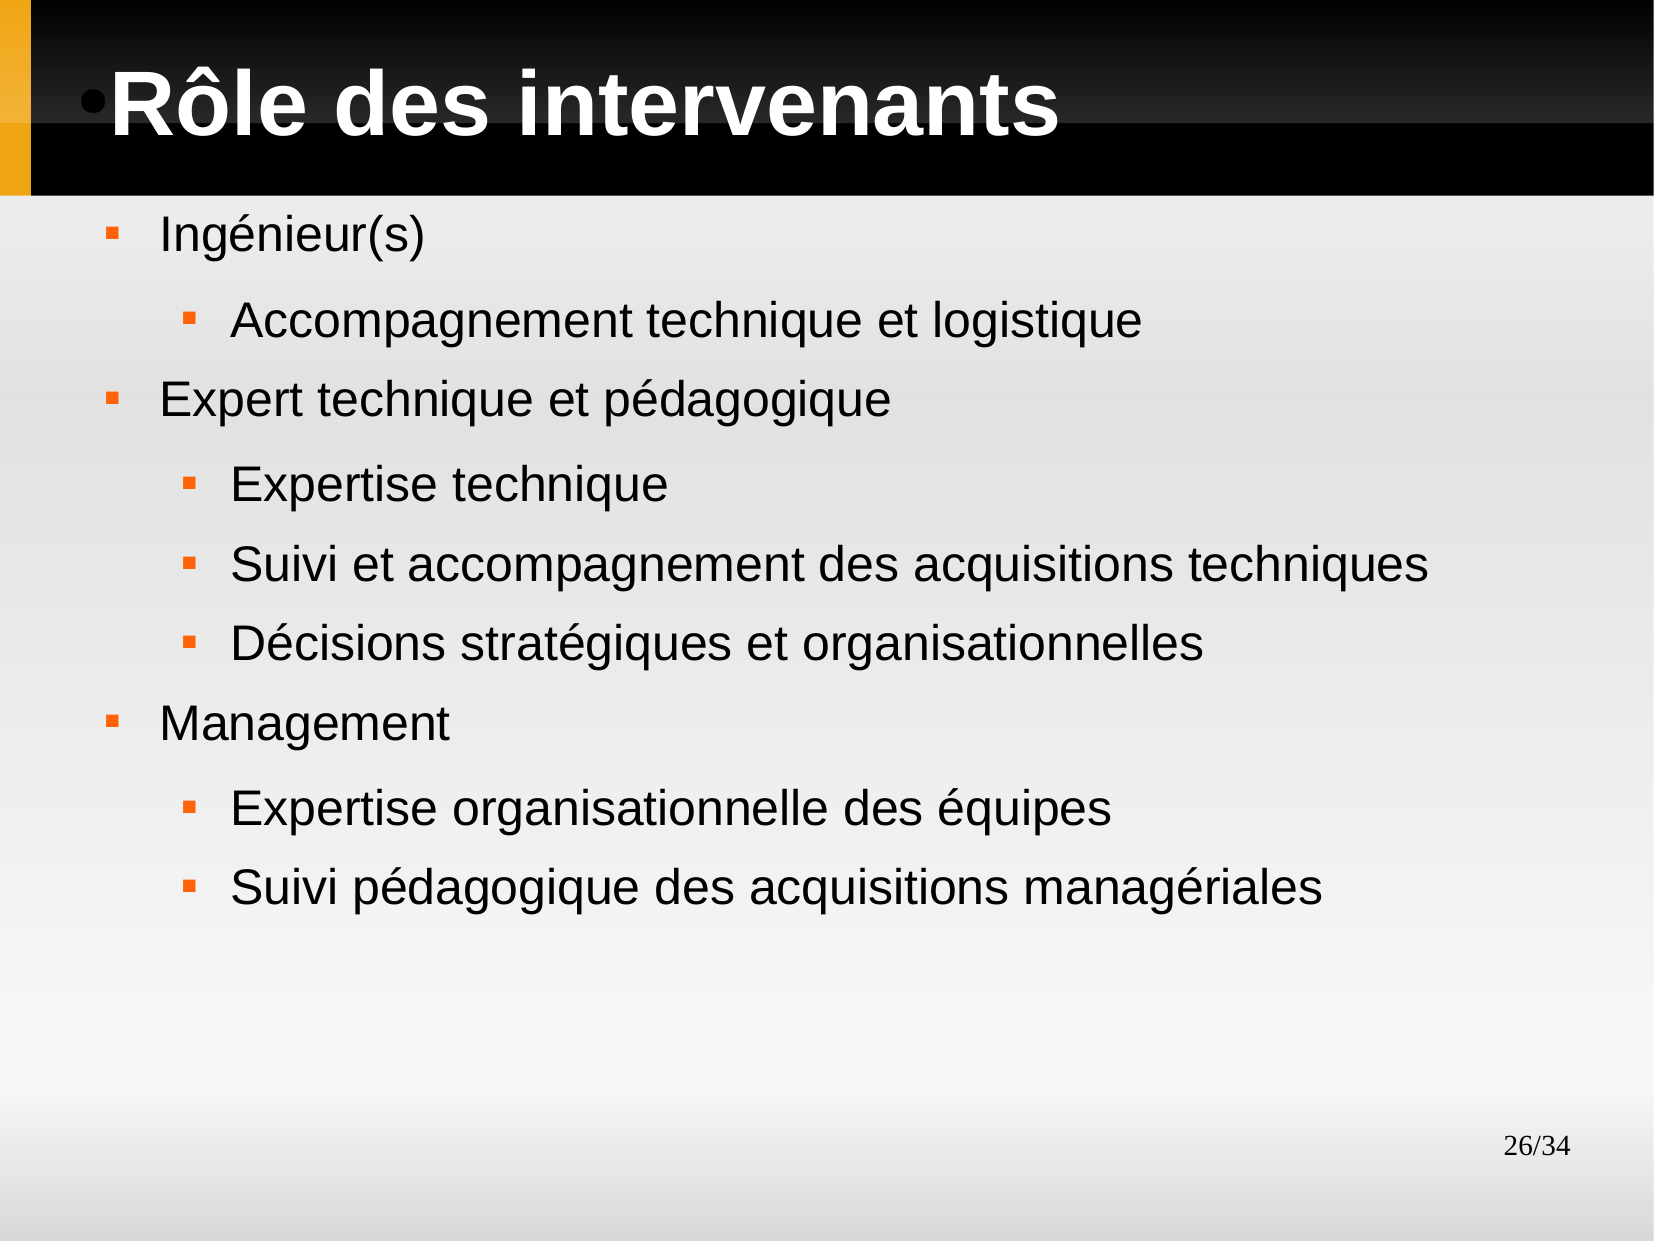

# Rôle des intervenants
Ingénieur(s)
Accompagnement technique et logistique
Expert technique et pédagogique
Expertise technique
Suivi et accompagnement des acquisitions techniques
Décisions stratégiques et organisationnelles
Management
Expertise organisationnelle des équipes
Suivi pédagogique des acquisitions managériales
26